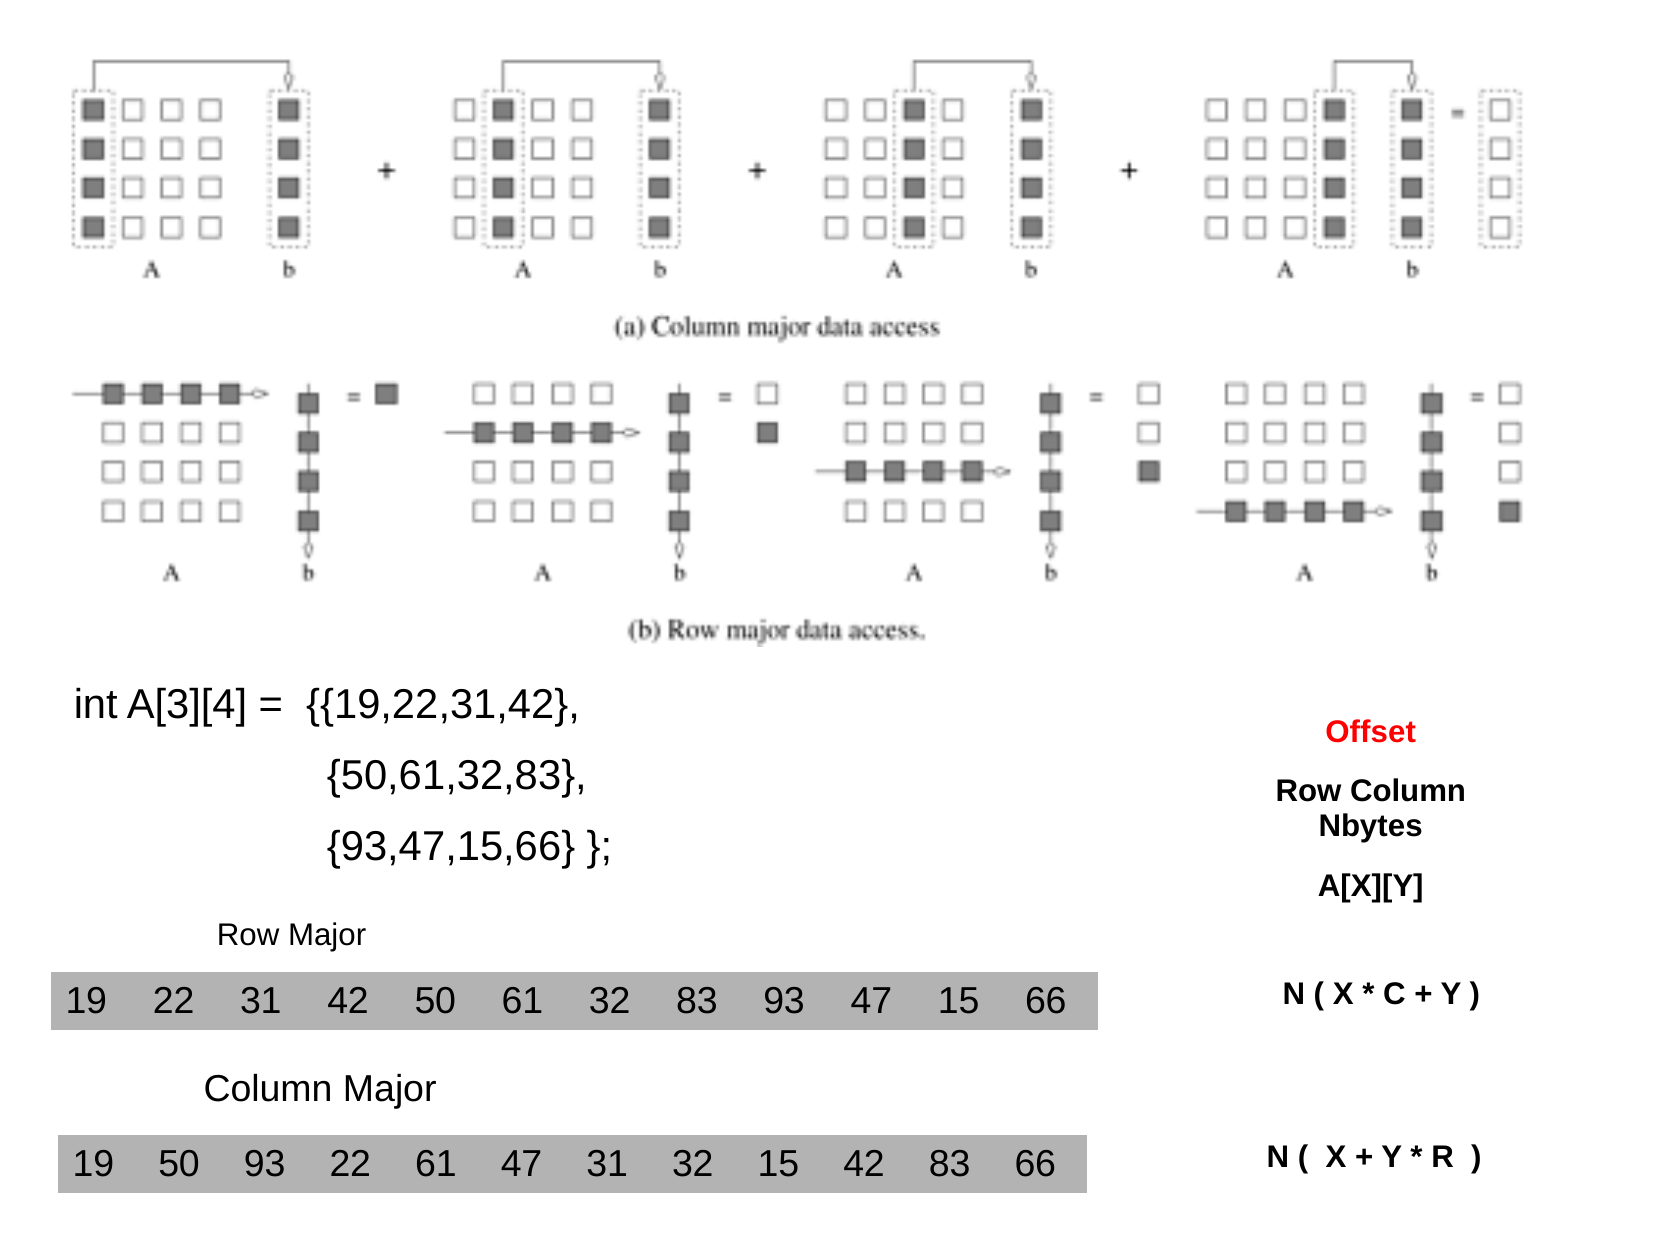

int A[3][4] =  {{19,22,31,42},
                   {50,61,32,83},
                  {93,47,15,66} };
Offset
Row Column Nbytes
A[X][Y]
Row Major
 N ( X * C + Y )
| 19 | 22 | 31 | 42 | 50 | 61 | 32 | 83 | 93 | 47 | 15 | 66 |
| --- | --- | --- | --- | --- | --- | --- | --- | --- | --- | --- | --- |
Column Major
N ( X + Y * R )
| 19 | 50 | 93 | 22 | 61 | 47 | 31 | 32 | 15 | 42 | 83 | 66 |
| --- | --- | --- | --- | --- | --- | --- | --- | --- | --- | --- | --- |